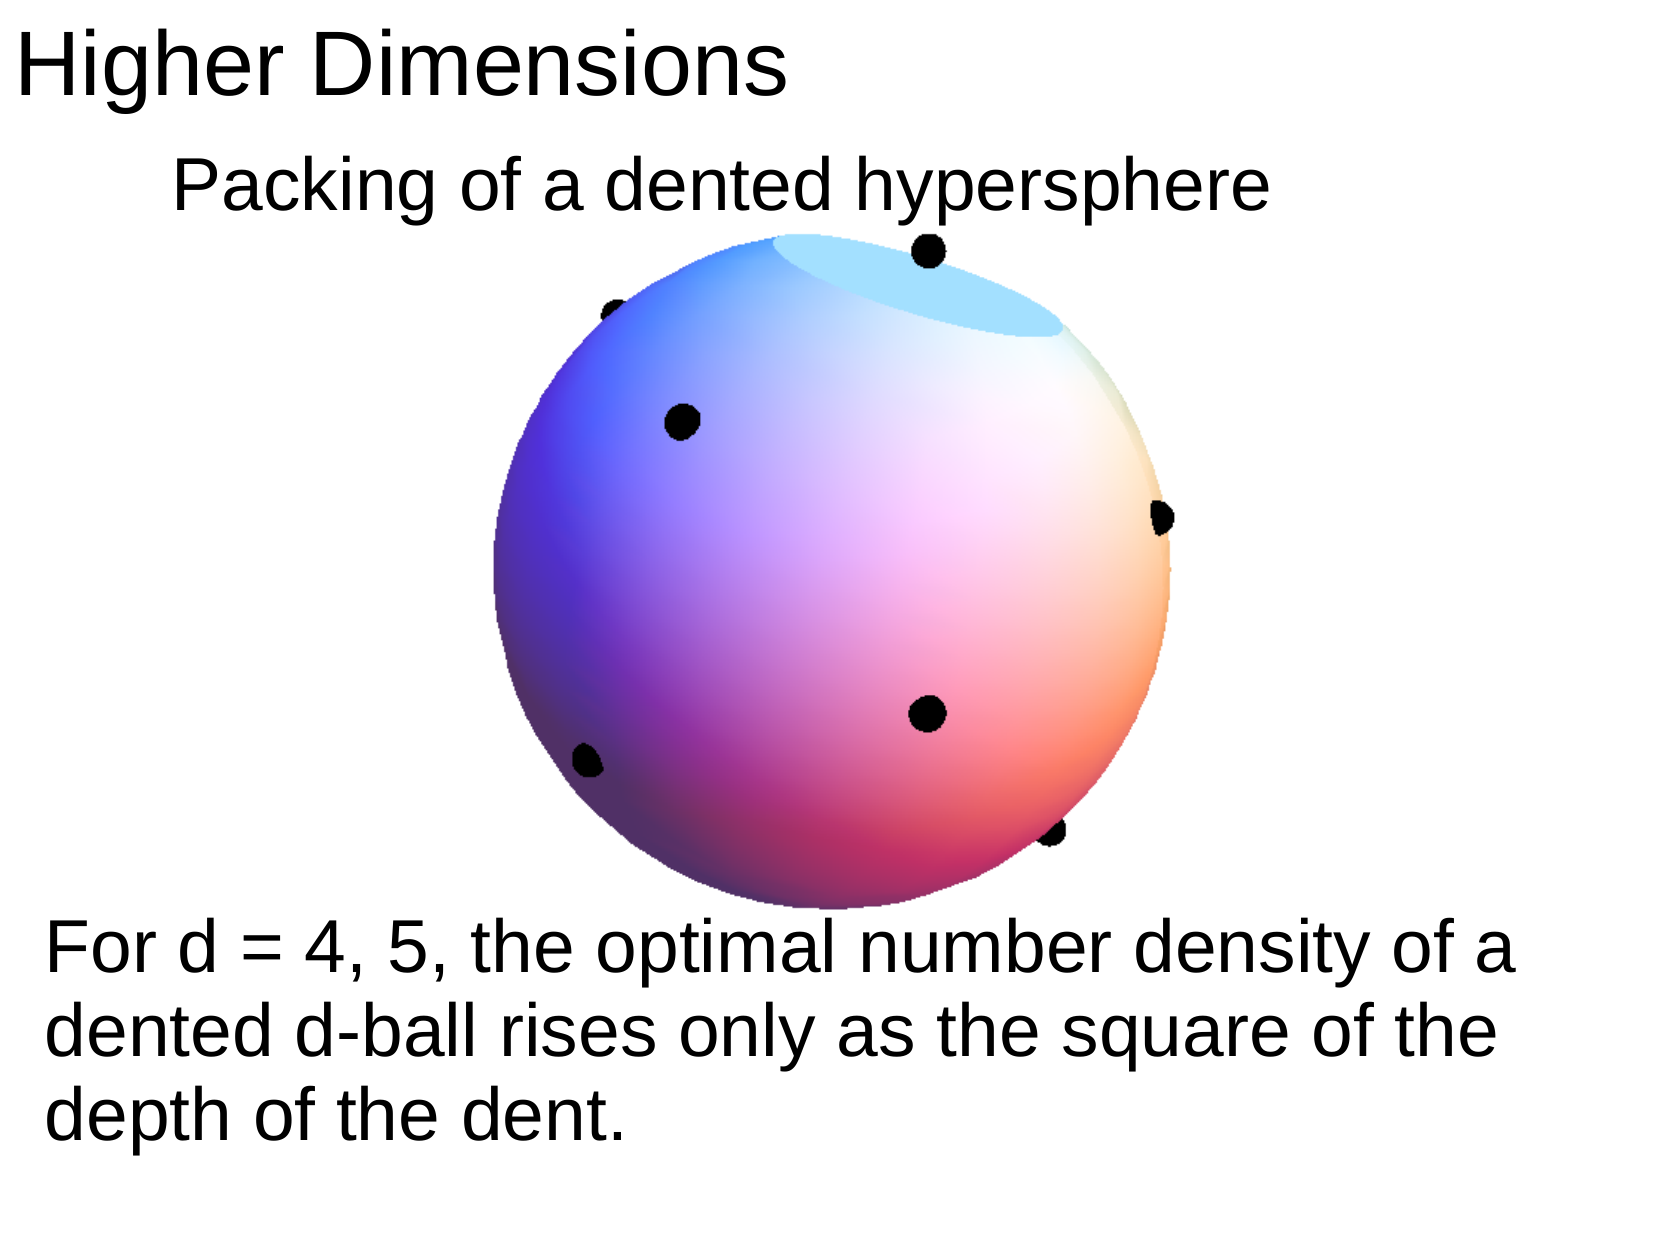

Higher Dimensions
Packing of a dented hypersphere
For d = 4, 5, the optimal number density of a
dented d-ball rises only as the square of the
depth of the dent.